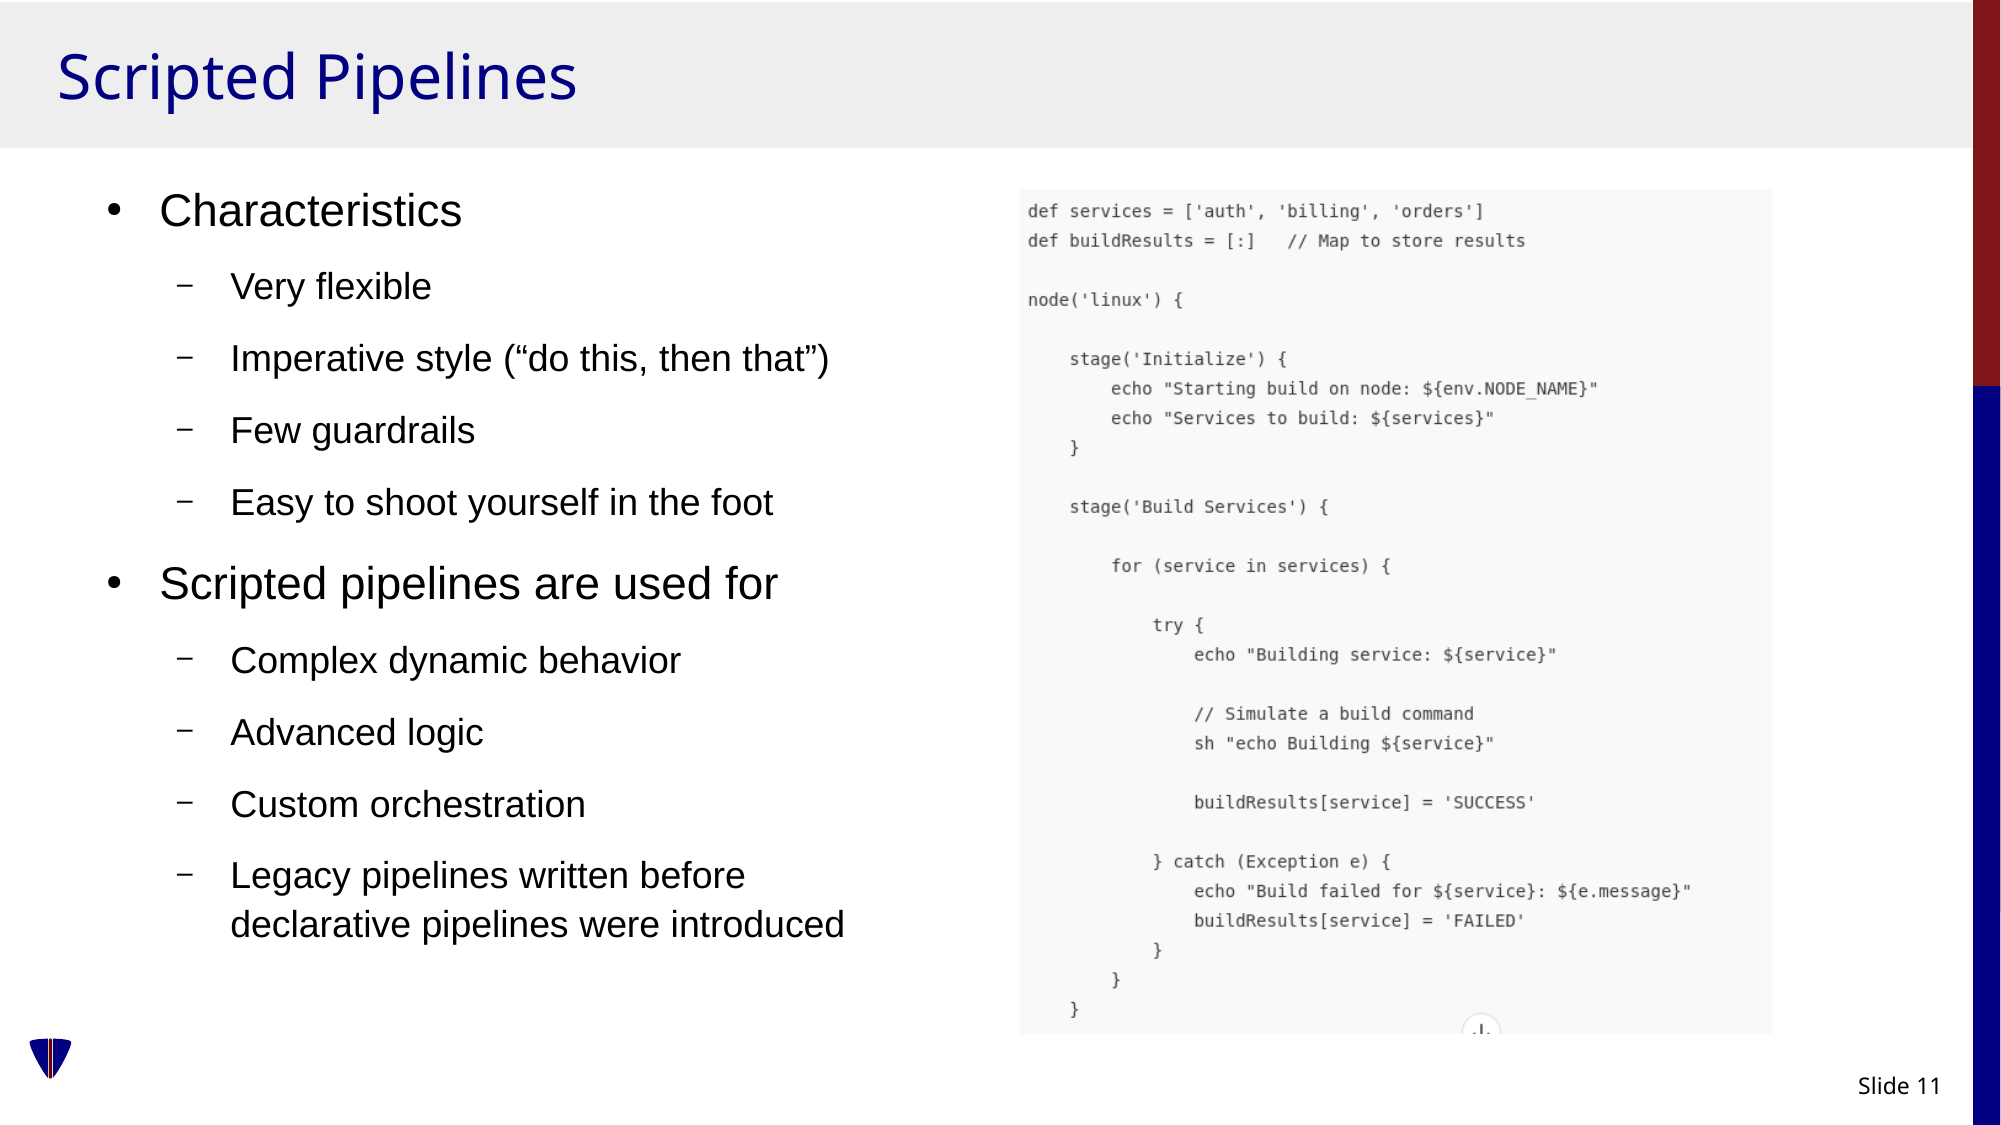

# Scripted Pipelines
Characteristics
Very flexible
Imperative style (“do this, then that”)
Few guardrails
Easy to shoot yourself in the foot
Scripted pipelines are used for
Complex dynamic behavior
Advanced logic
Custom orchestration
Legacy pipelines written before declarative pipelines were introduced